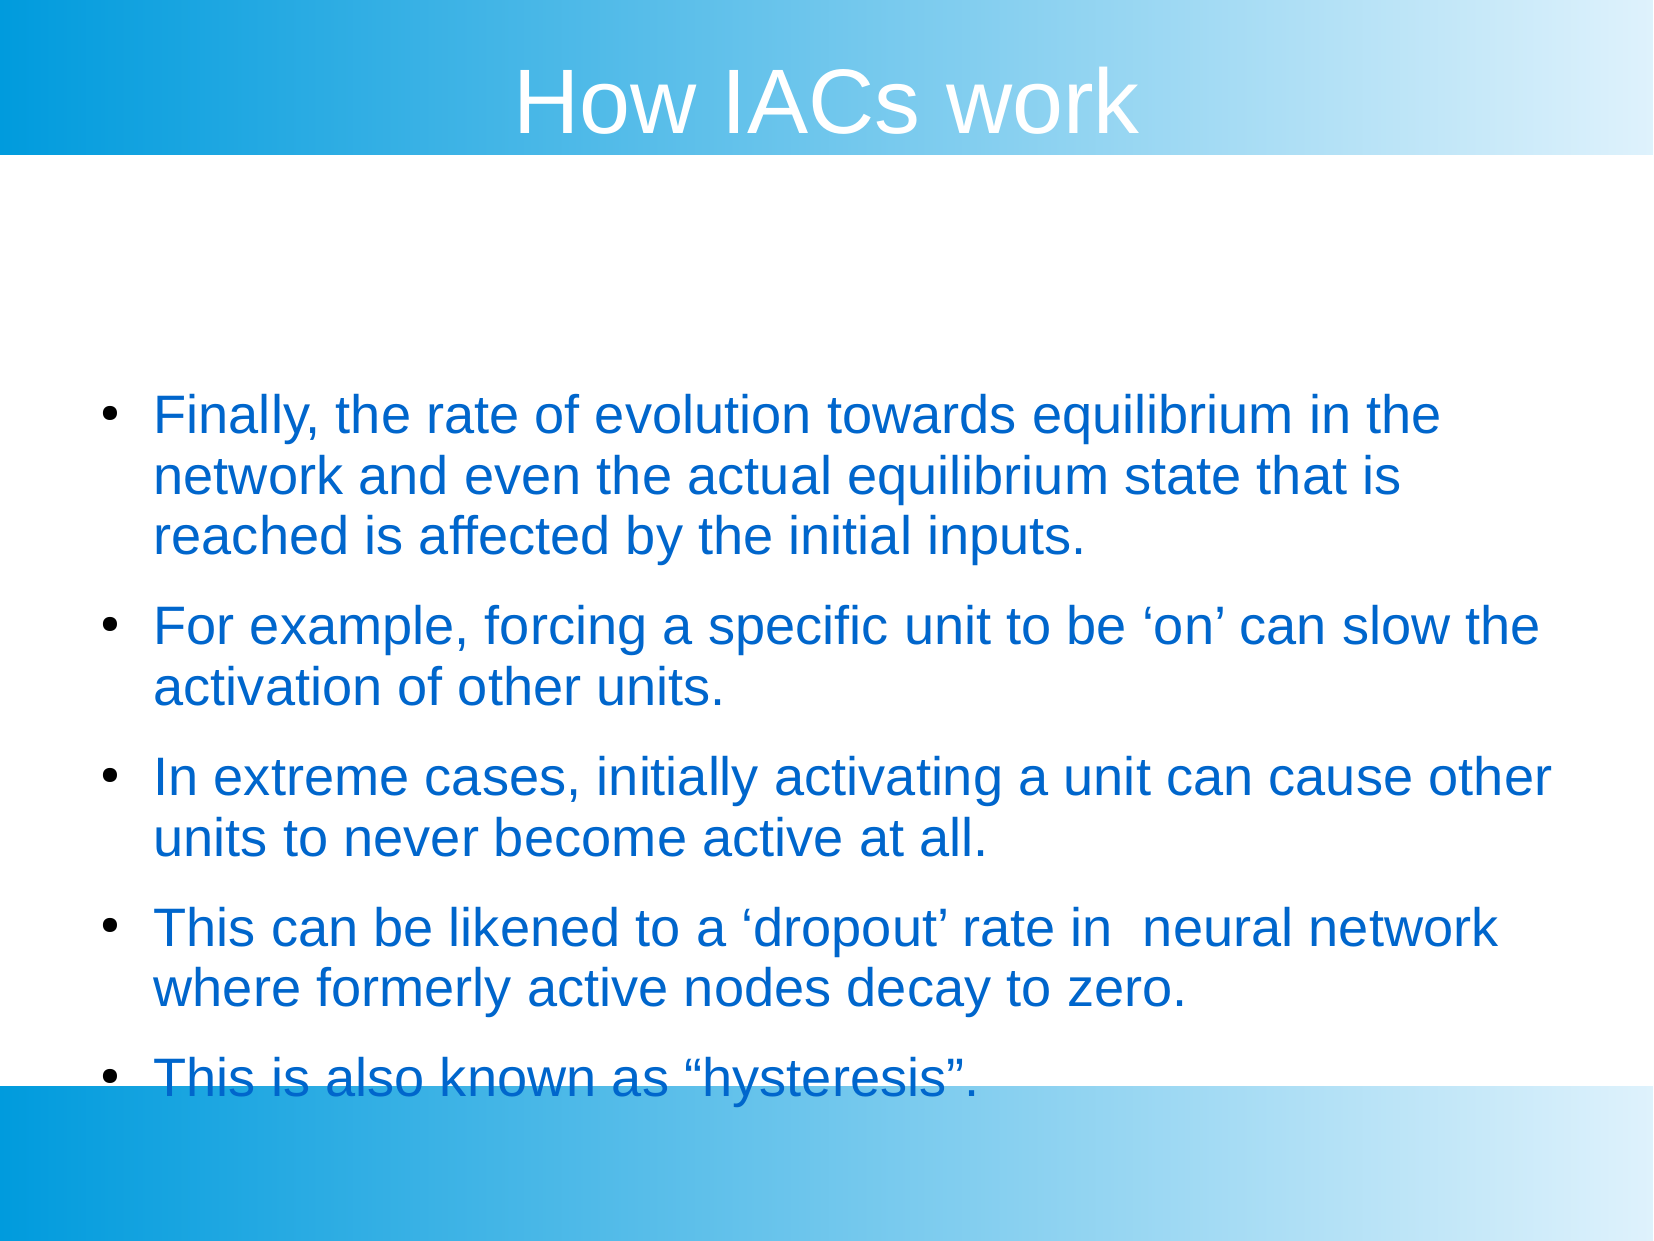

# How IACs work
Finally, the rate of evolution towards equilibrium in the network and even the actual equilibrium state that is reached is affected by the initial inputs.
For example, forcing a specific unit to be ‘on’ can slow the activation of other units.
In extreme cases, initially activating a unit can cause other units to never become active at all.
This can be likened to a ‘dropout’ rate in neural network where formerly active nodes decay to zero.
This is also known as “hysteresis”.